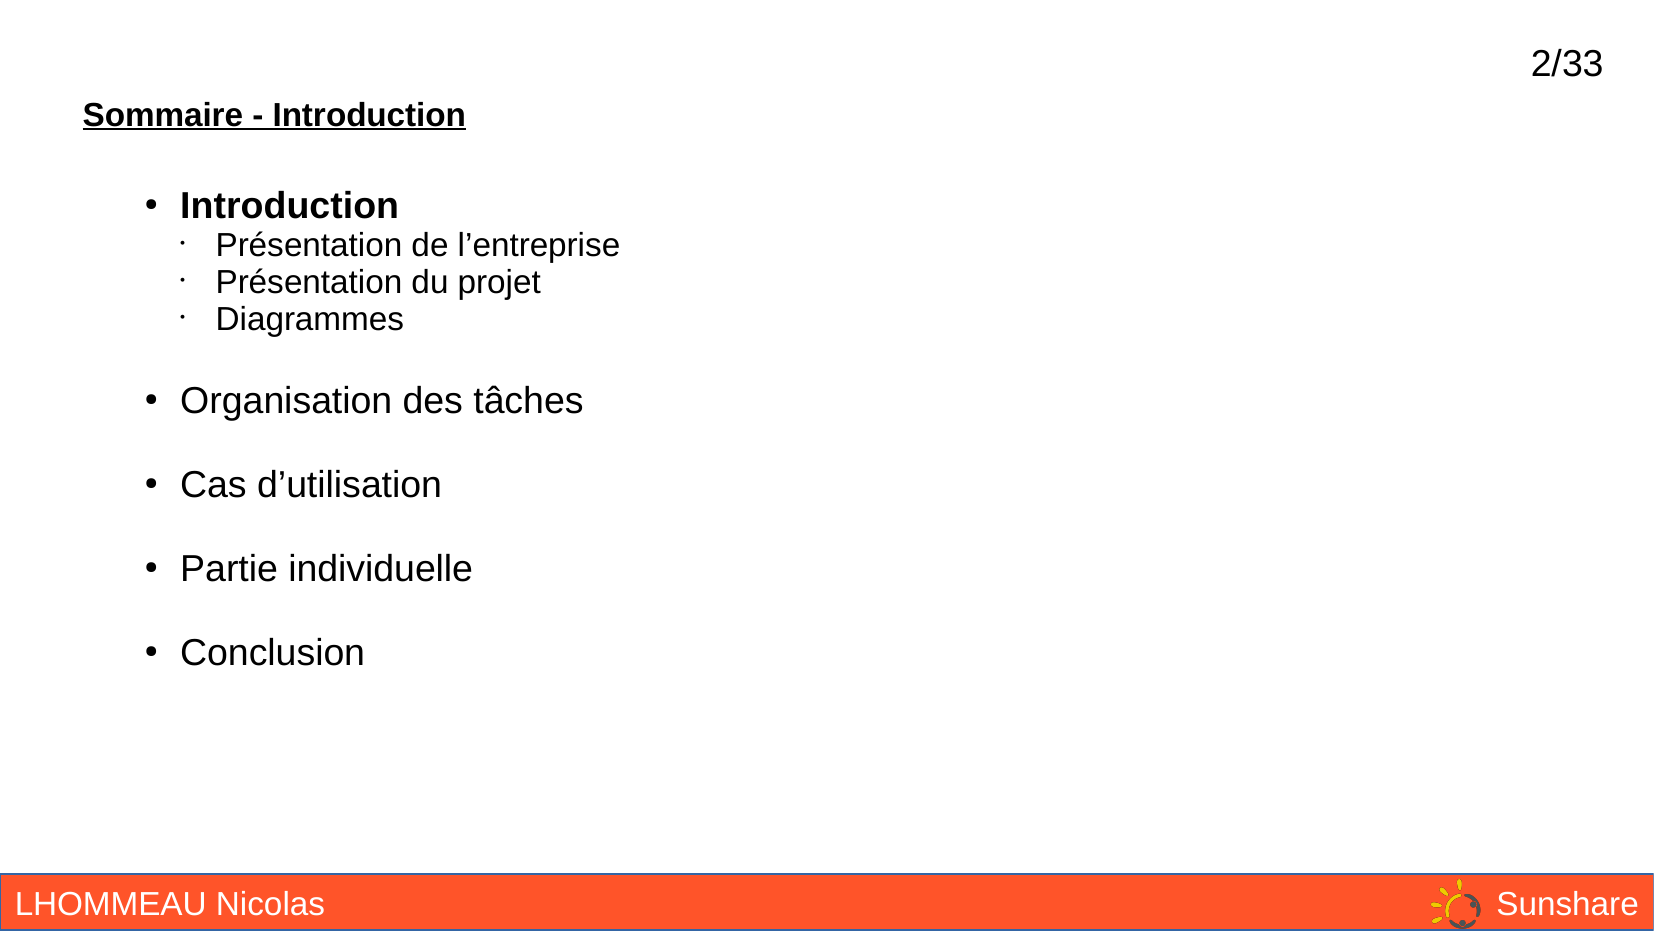

# Sommaire - Introduction
Introduction
Présentation de l’entreprise
Présentation du projet
Diagrammes
Organisation des tâches
Cas d’utilisation
Partie individuelle
Conclusion